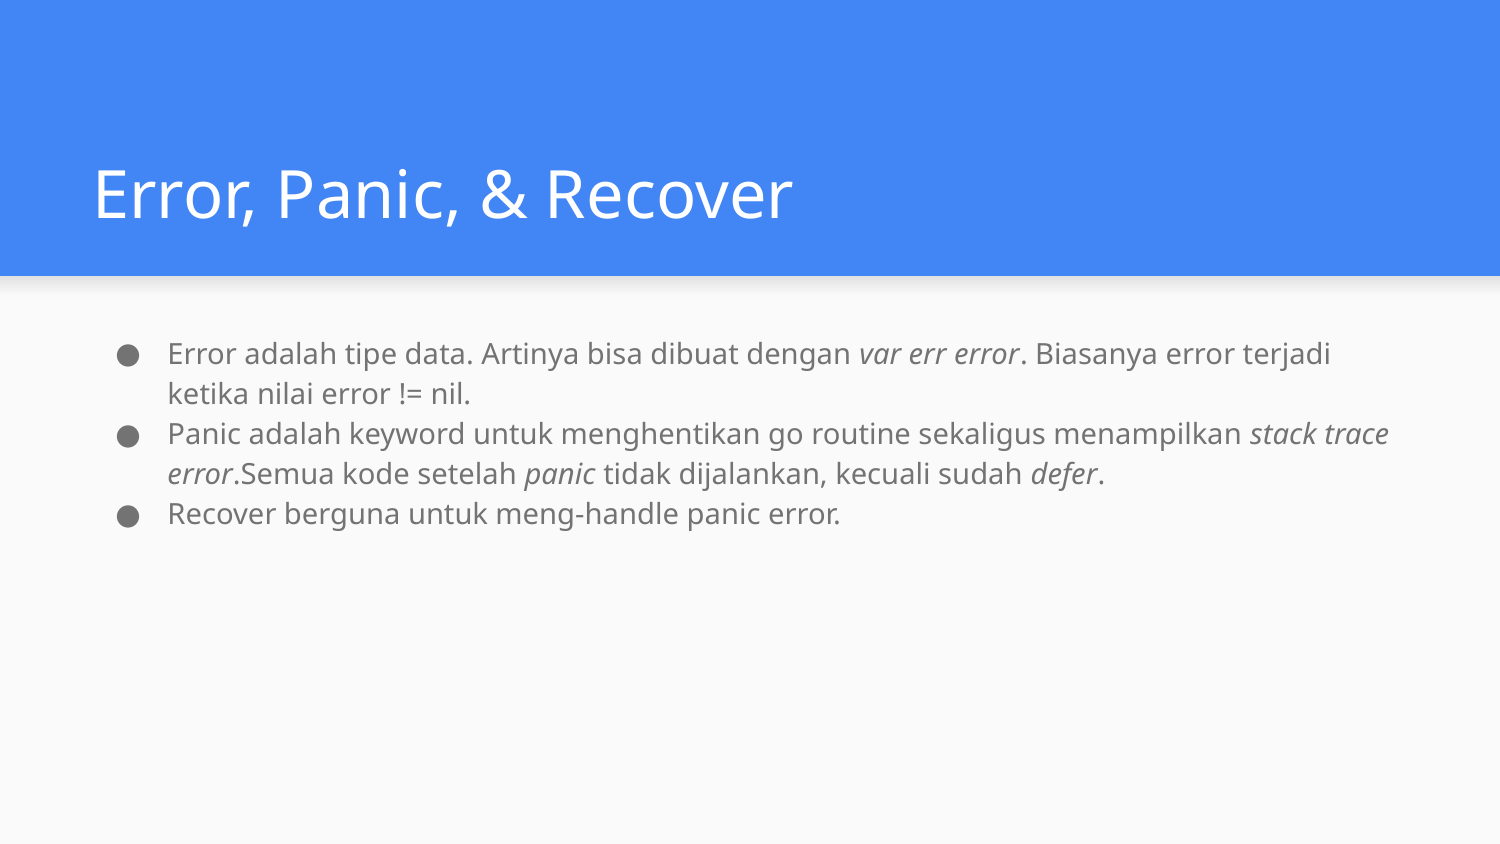

# Error, Panic, & Recover
Error adalah tipe data. Artinya bisa dibuat dengan var err error. Biasanya error terjadi ketika nilai error != nil.
Panic adalah keyword untuk menghentikan go routine sekaligus menampilkan stack trace error.Semua kode setelah panic tidak dijalankan, kecuali sudah defer.
Recover berguna untuk meng-handle panic error.